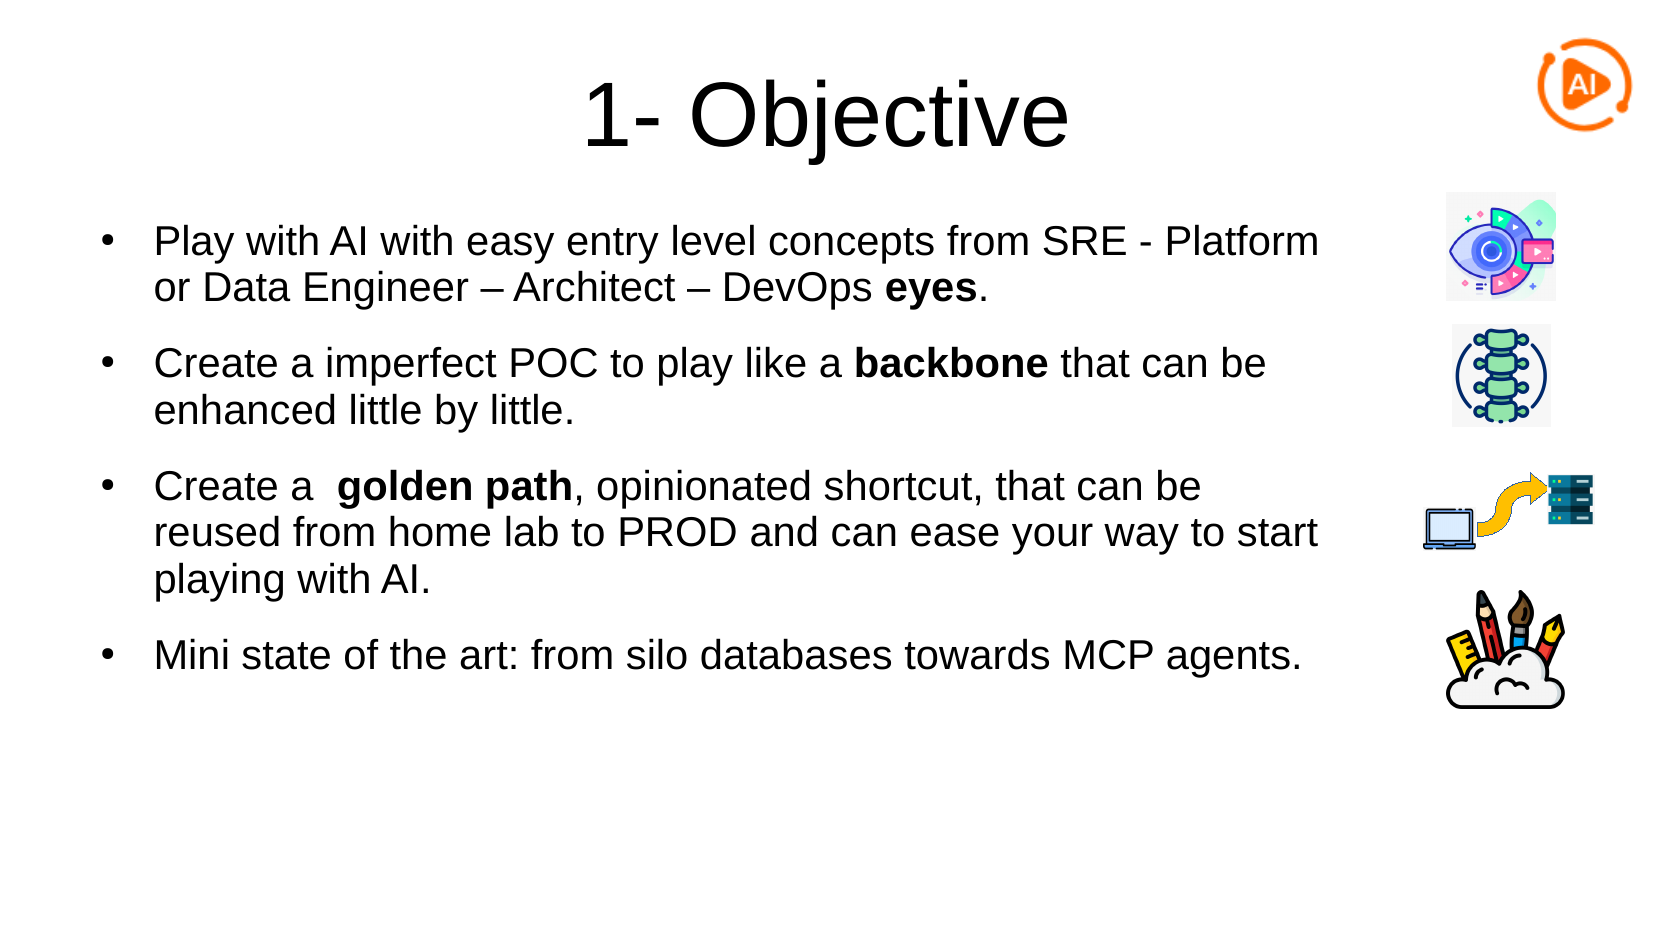

# 1- Objective
Play with AI with easy entry level concepts from SRE - Platform or Data Engineer – Architect – DevOps eyes.
Create a imperfect POC to play like a backbone that can be enhanced little by little.
Create a golden path, opinionated shortcut, that can be reused from home lab to PROD and can ease your way to start playing with AI.
Mini state of the art: from silo databases towards MCP agents.